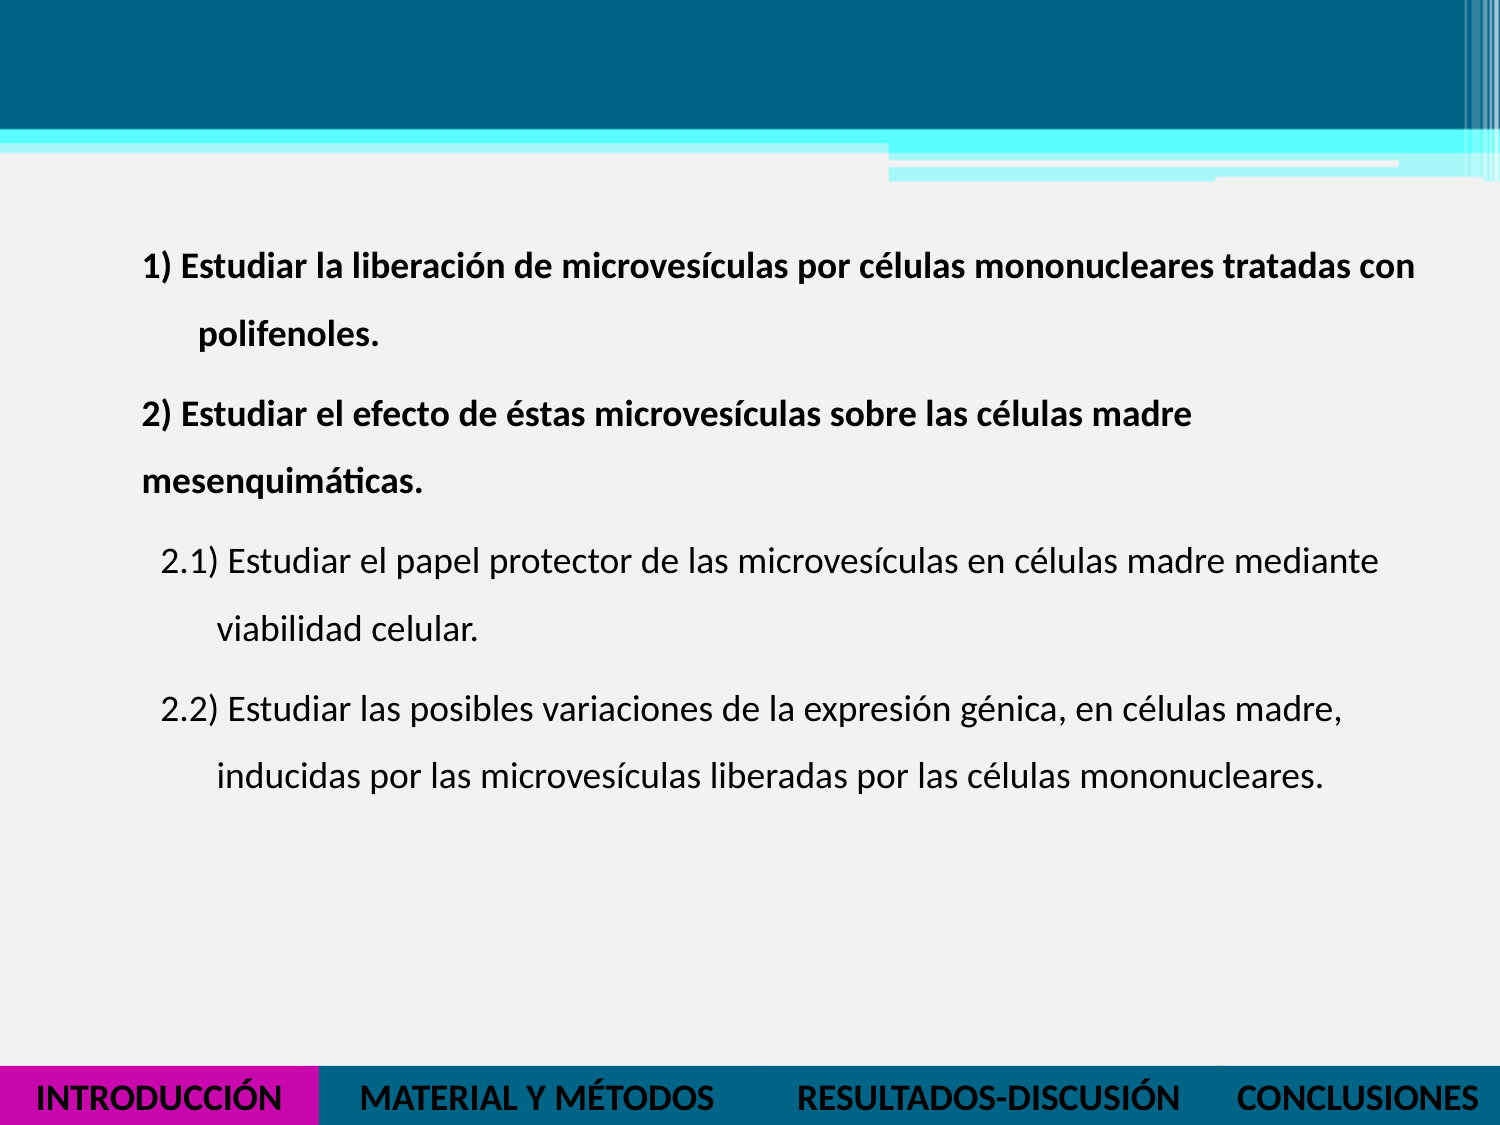

# OBJETIVOS
1) Estudiar la liberación de microvesículas por células mononucleares tratadas con polifenoles.
2) Estudiar el efecto de éstas microvesículas sobre las células madre mesenquimáticas.
2.1) Estudiar el papel protector de las microvesículas en células madre mediante viabilidad celular.
2.2) Estudiar las posibles variaciones de la expresión génica, en células madre, inducidas por las microvesículas liberadas por las células mononucleares.
INTRODUCCIÓN
MATERIAL Y MÉTODOS
RESULTADOS-DISCUSIÓN
CONCLUSIONES